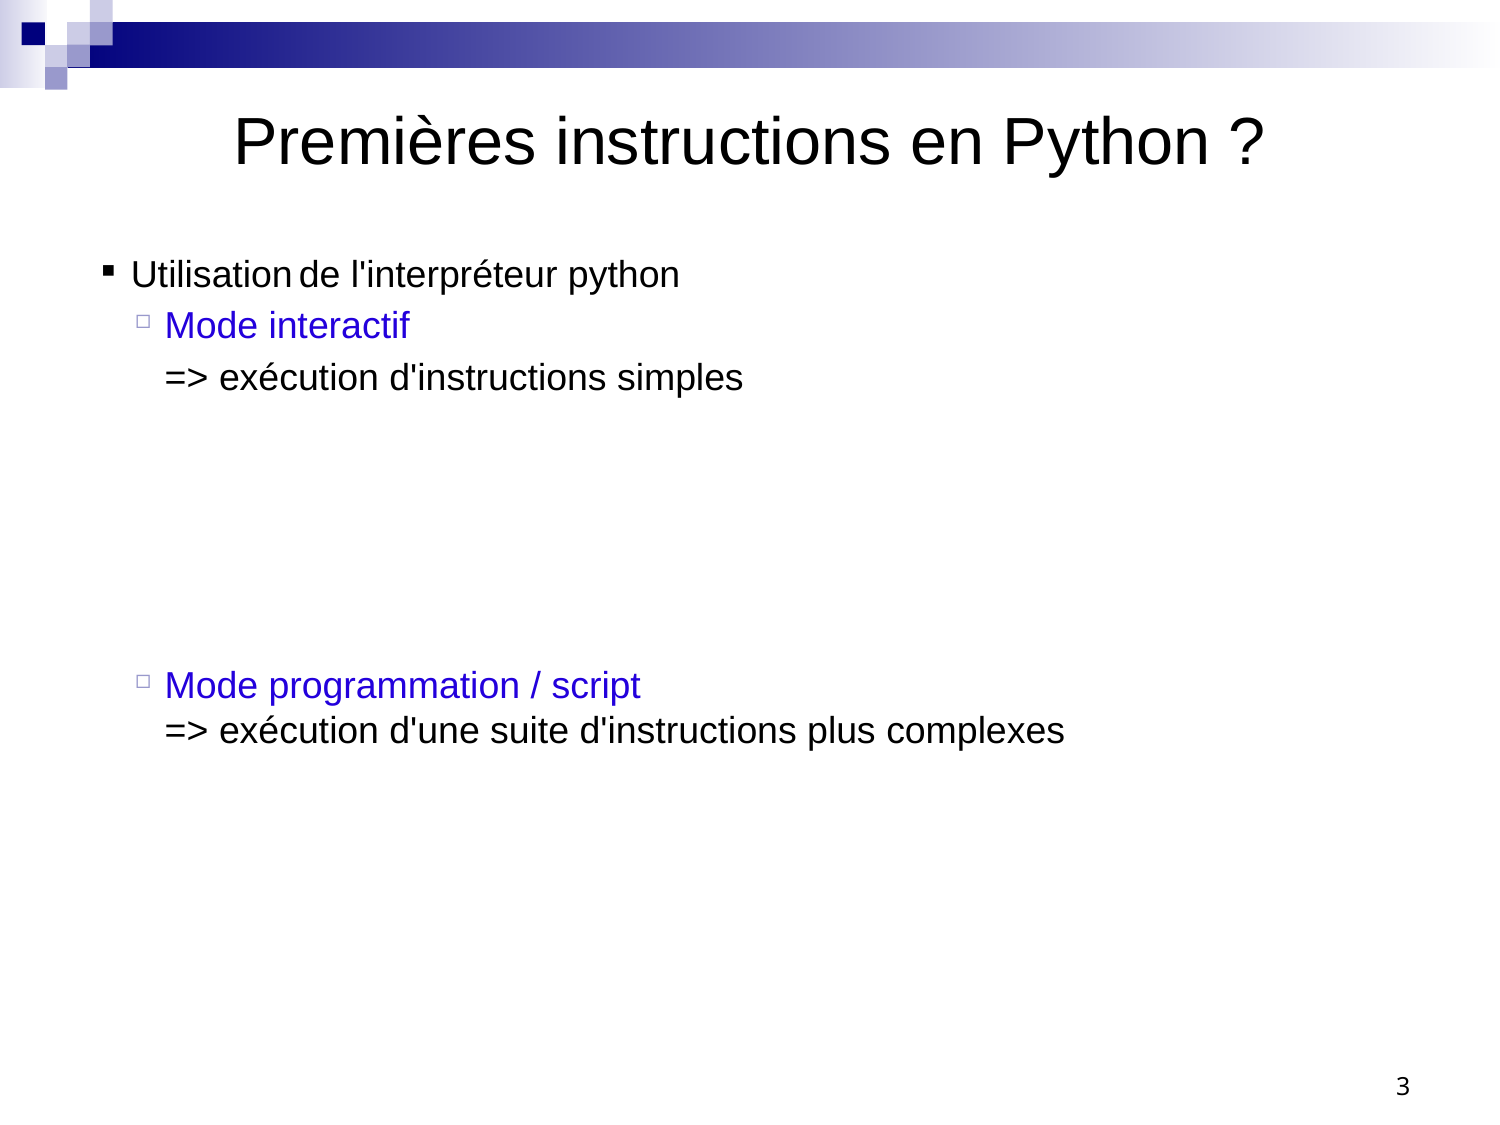

# Premières instructions en Python ?
Utilisation de l'interpréteur python
Mode interactif
=> exécution d'instructions simples
Mode programmation / script
=> exécution d'une suite d'instructions plus complexes
3